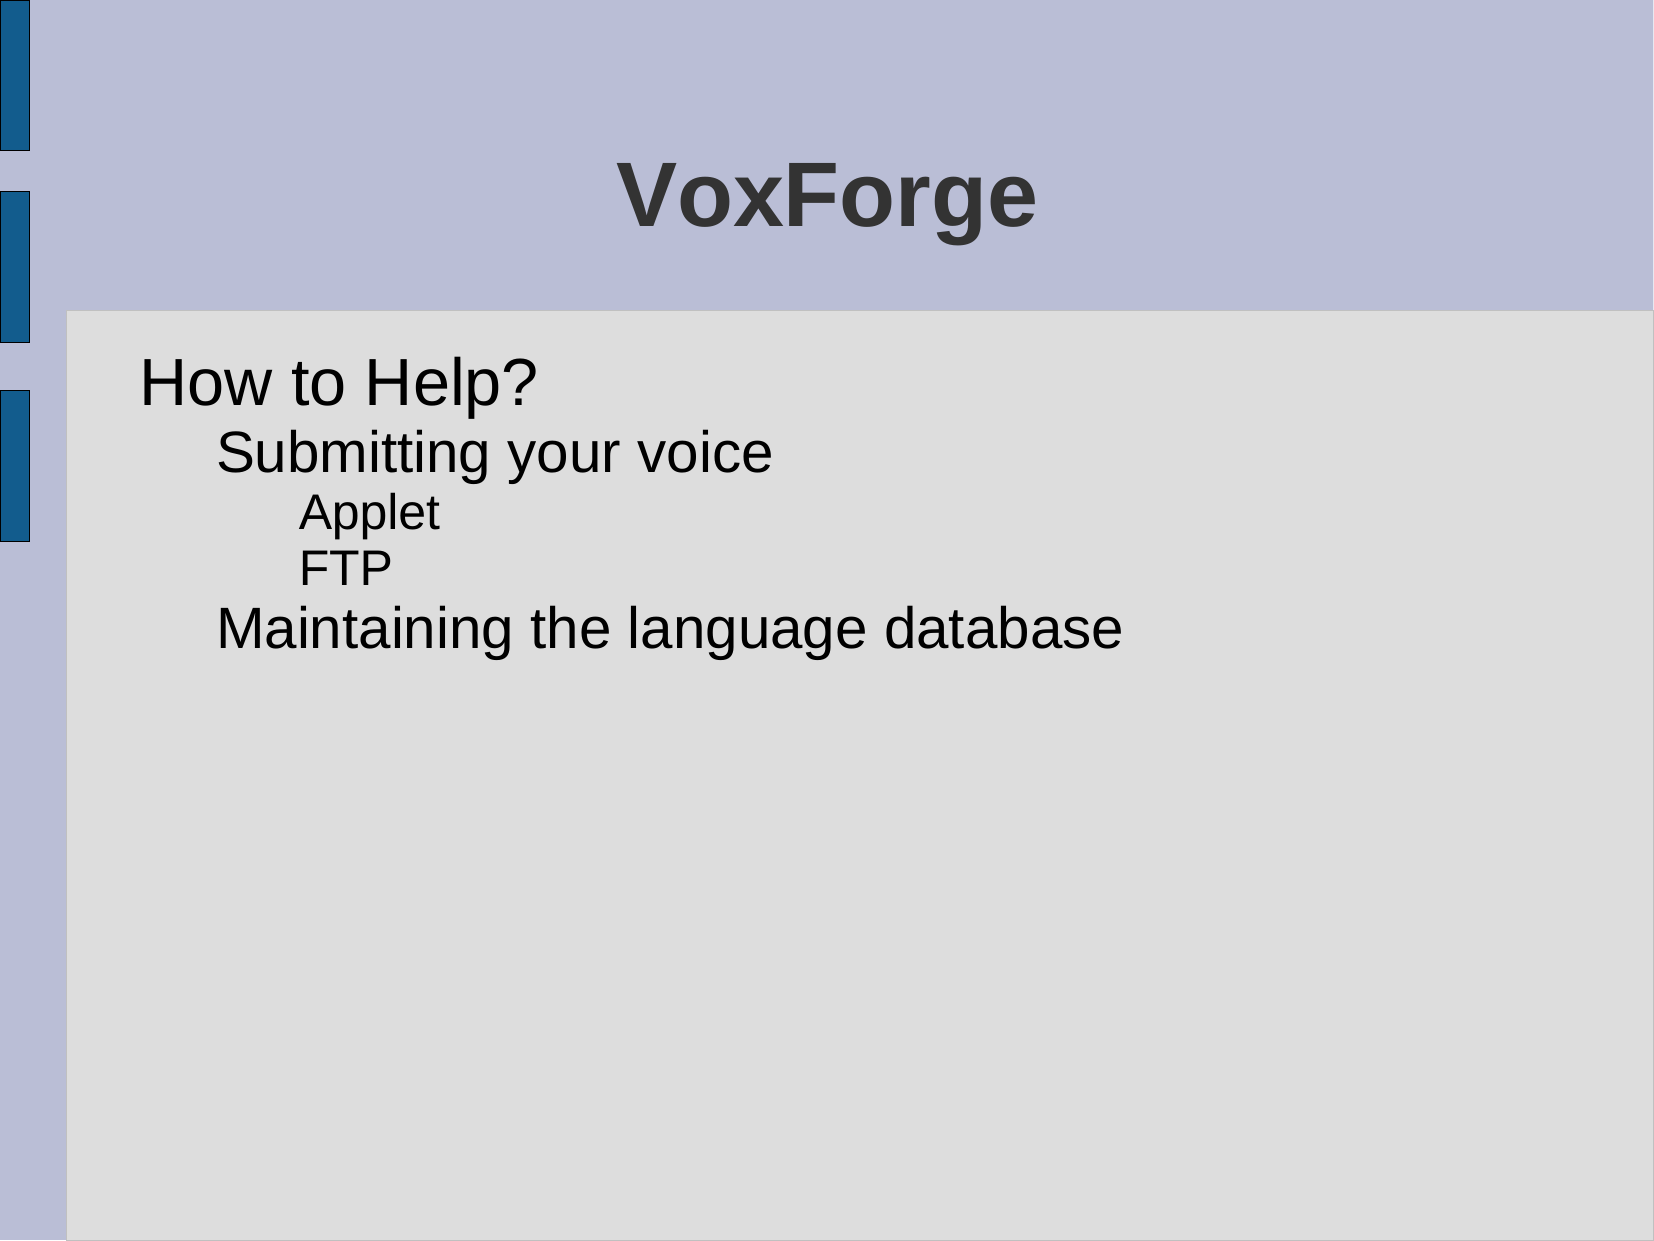

# VoxForge
How to Help?
Submitting your voice
Applet
FTP
Maintaining the language database